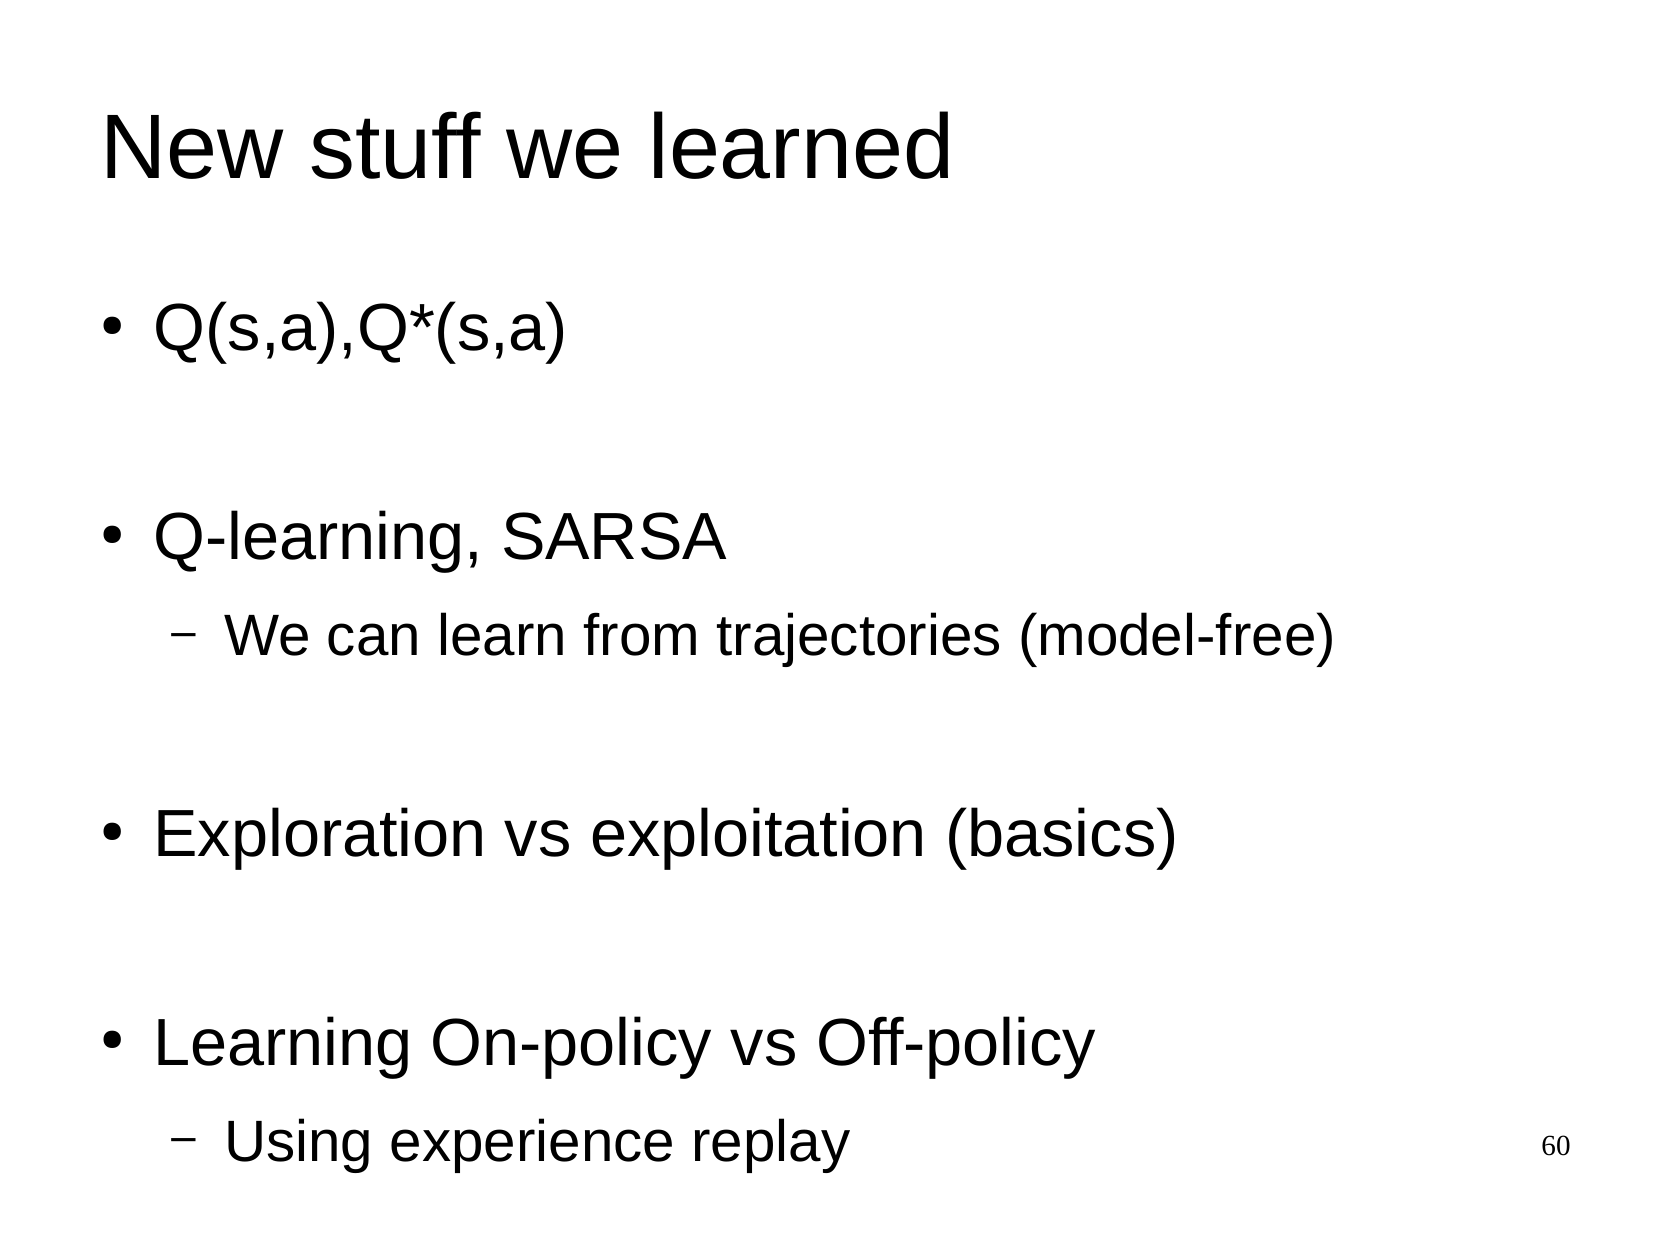

# New stuff we learned
Q(s,a),Q*(s,a)
Q-learning, SARSA
We can learn from trajectories (model-free)
Exploration vs exploitation (basics)
Learning On-policy vs Off-policy
Using experience replay
60